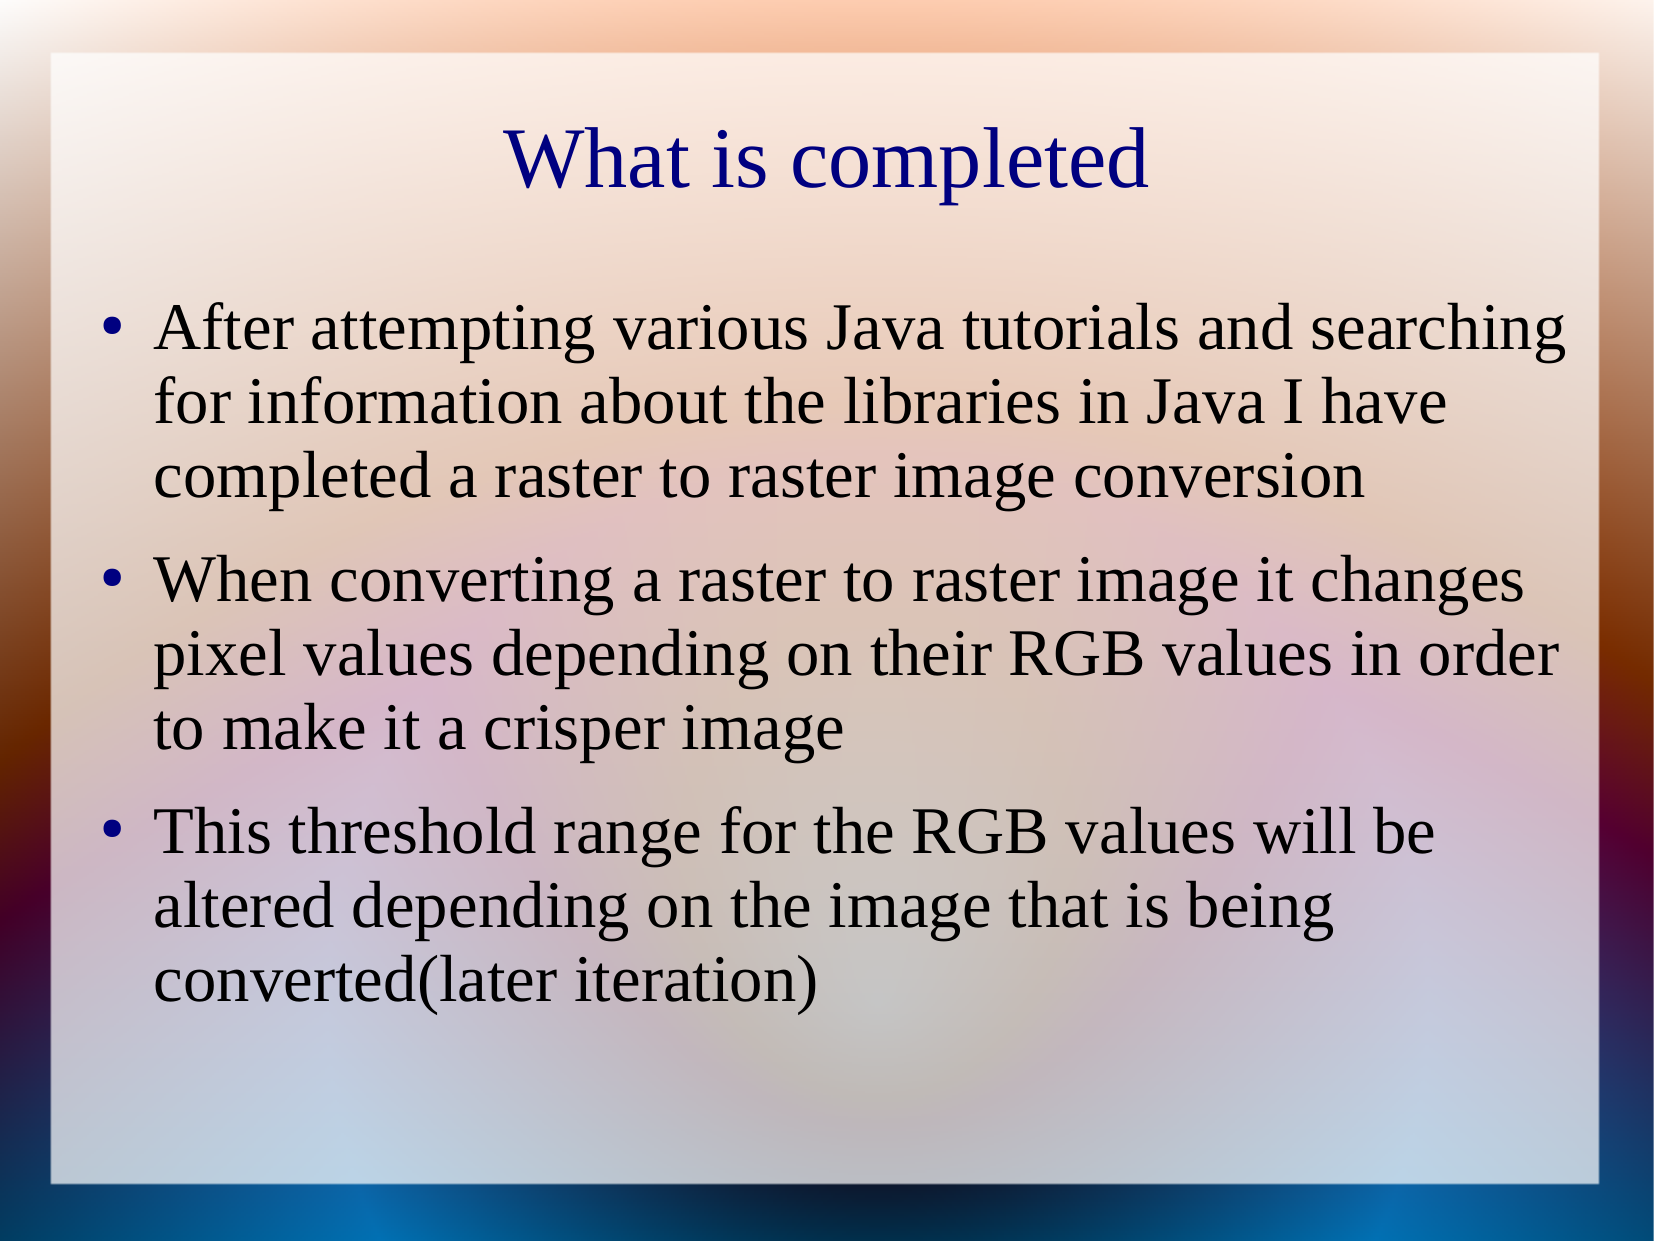

# What is completed
After attempting various Java tutorials and searching for information about the libraries in Java I have completed a raster to raster image conversion
When converting a raster to raster image it changes pixel values depending on their RGB values in order to make it a crisper image
This threshold range for the RGB values will be altered depending on the image that is being converted(later iteration)